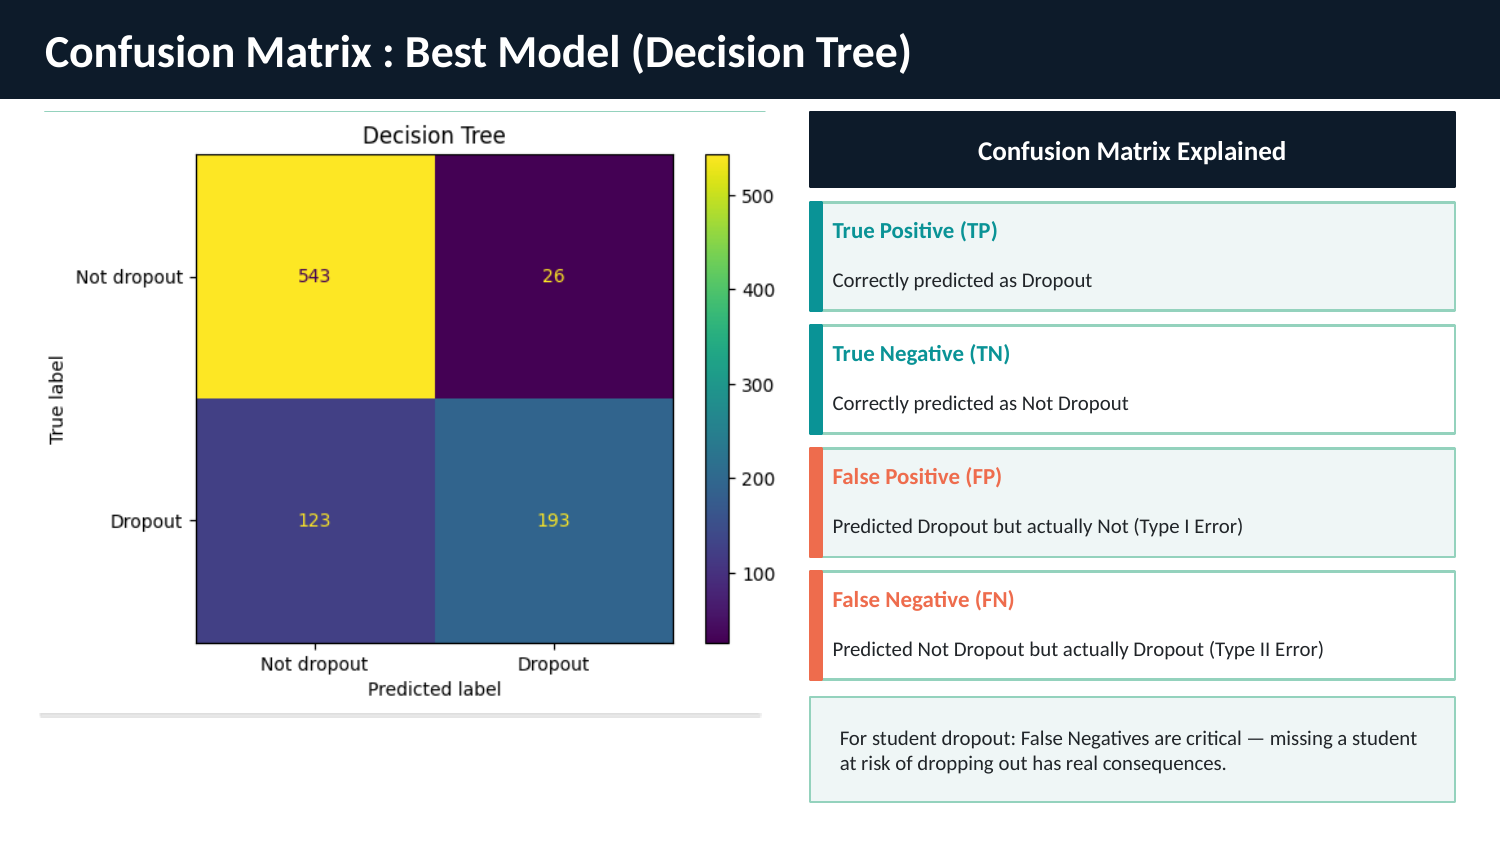

Confusion Matrix : Best Model (Decision Tree)
[ INSERT: Confusion Matrix of Best Model (SVC) from Notebook ]
Confusion Matrix Explained
True Positive (TP)
Correctly predicted as Dropout
True Negative (TN)
Correctly predicted as Not Dropout
False Positive (FP)
Predicted Dropout but actually Not (Type I Error)
False Negative (FN)
Predicted Not Dropout but actually Dropout (Type II Error)
For student dropout: False Negatives are critical — missing a student at risk of dropping out has real consequences.